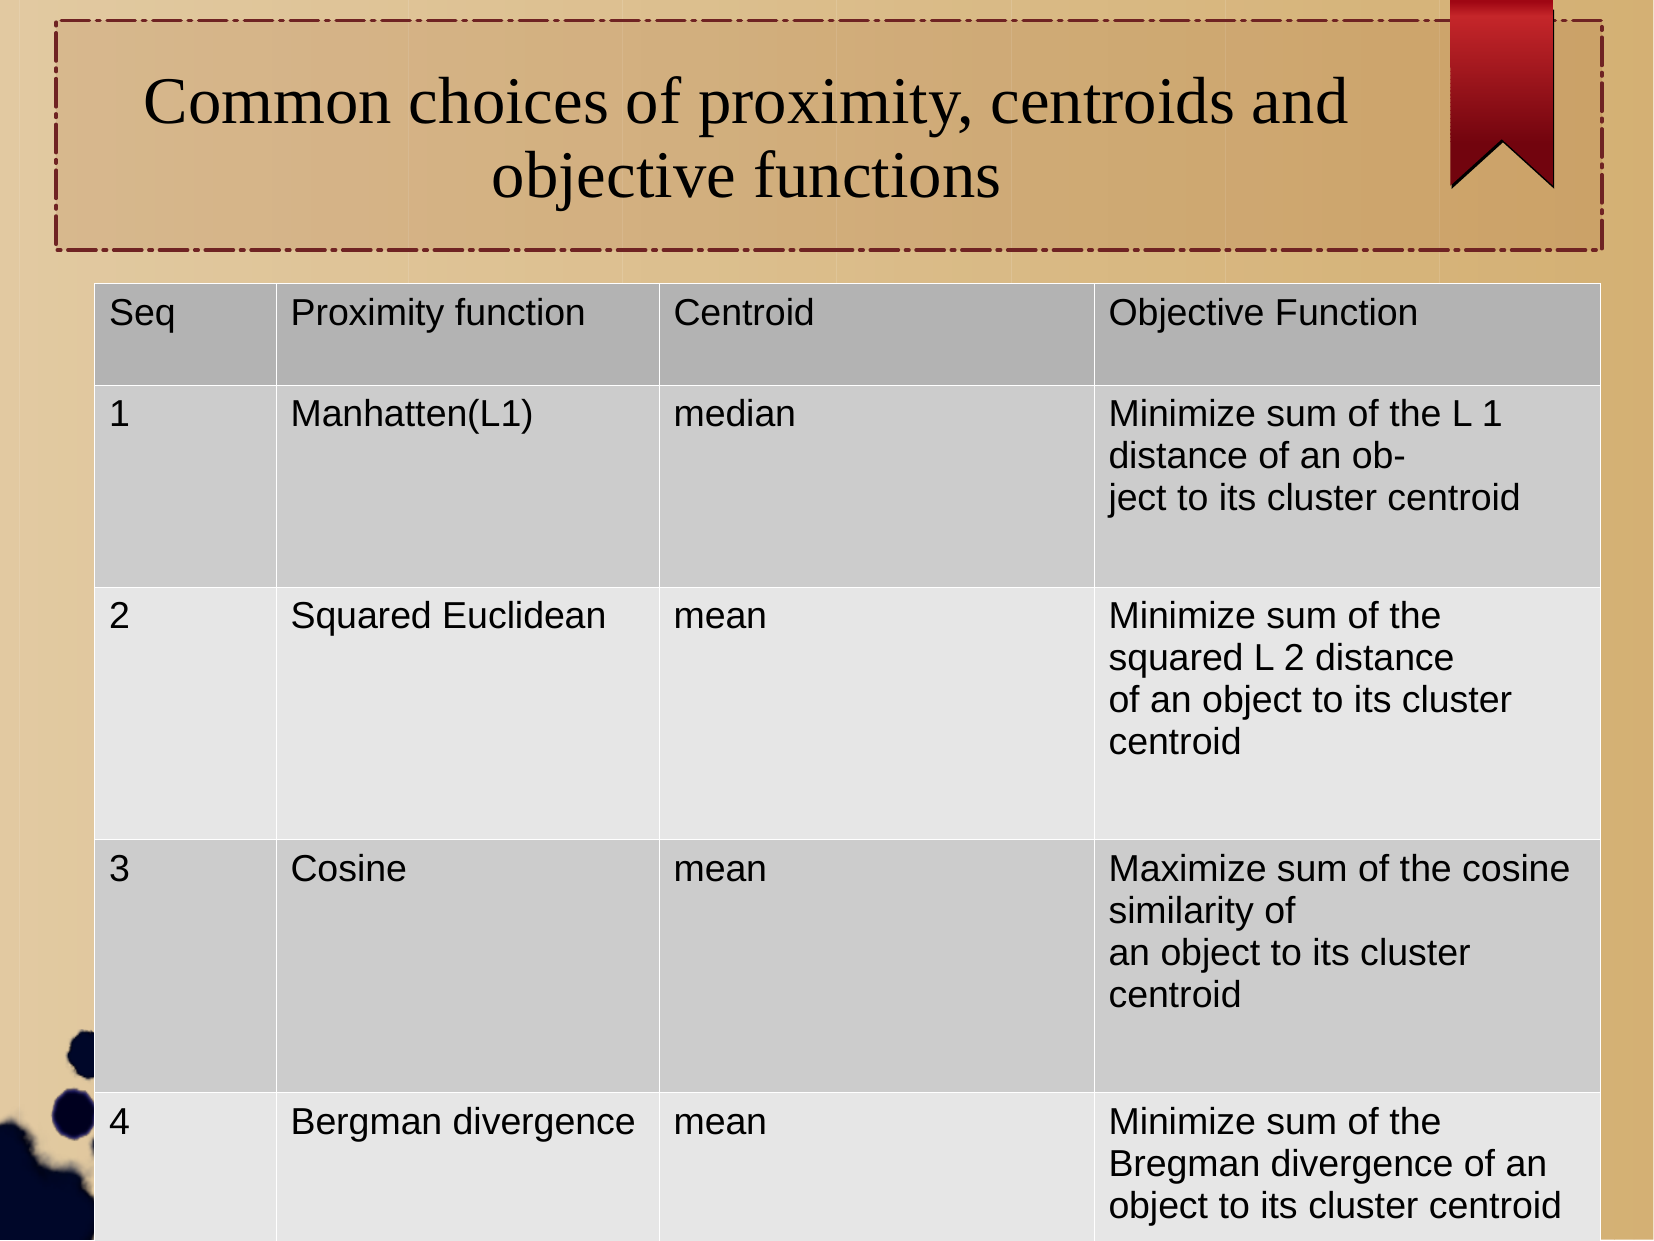

# Common choices of proximity, centroids and objective functions
| Seq | Proximity function | Centroid | Objective Function |
| --- | --- | --- | --- |
| 1 | Manhatten(L1) | median | Minimize sum of the L 1 distance of an ob- ject to its cluster centroid |
| 2 | Squared Euclidean | mean | Minimize sum of the squared L 2 distance of an object to its cluster centroid |
| 3 | Cosine | mean | Maximize sum of the cosine similarity of an object to its cluster centroid |
| 4 | Bergman divergence | mean | Minimize sum of the Bregman divergence of an object to its cluster centroid |